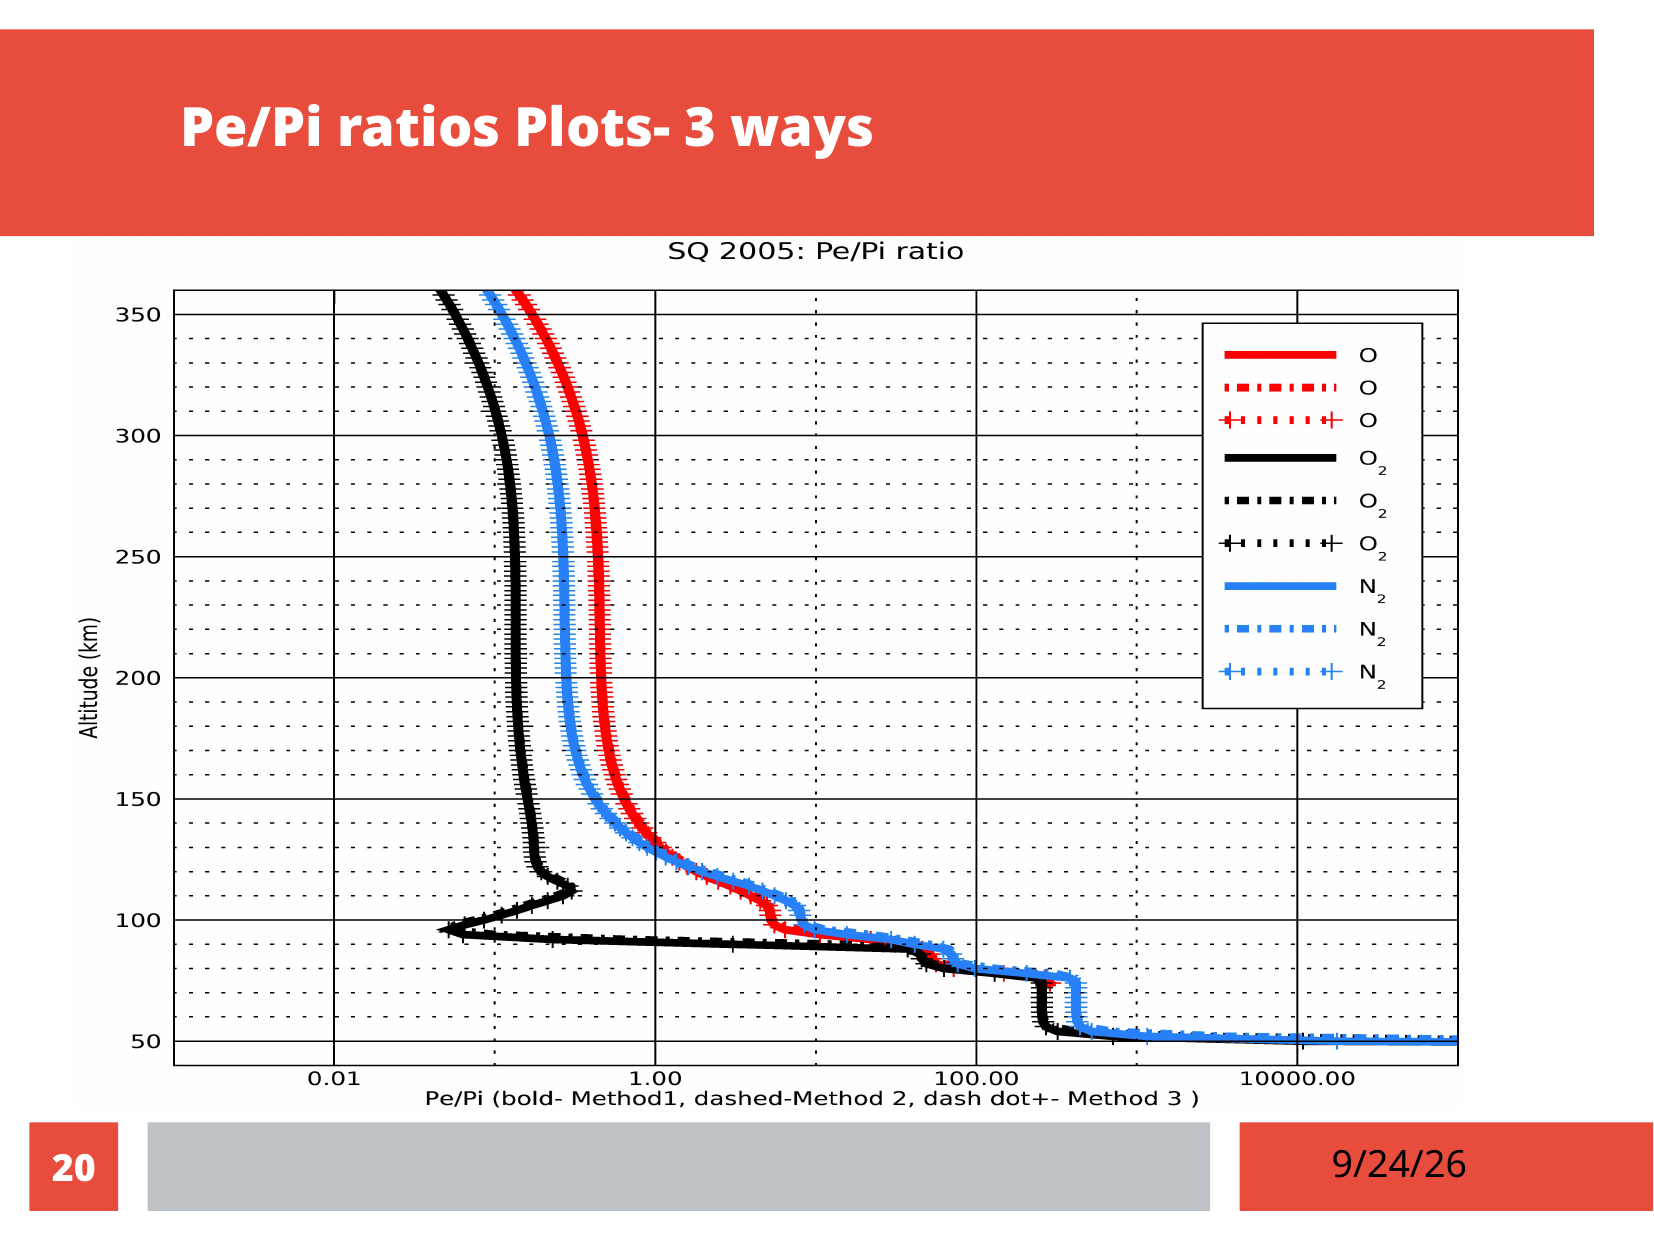

# Pe/Pi ratios Plots- 3 ways
20